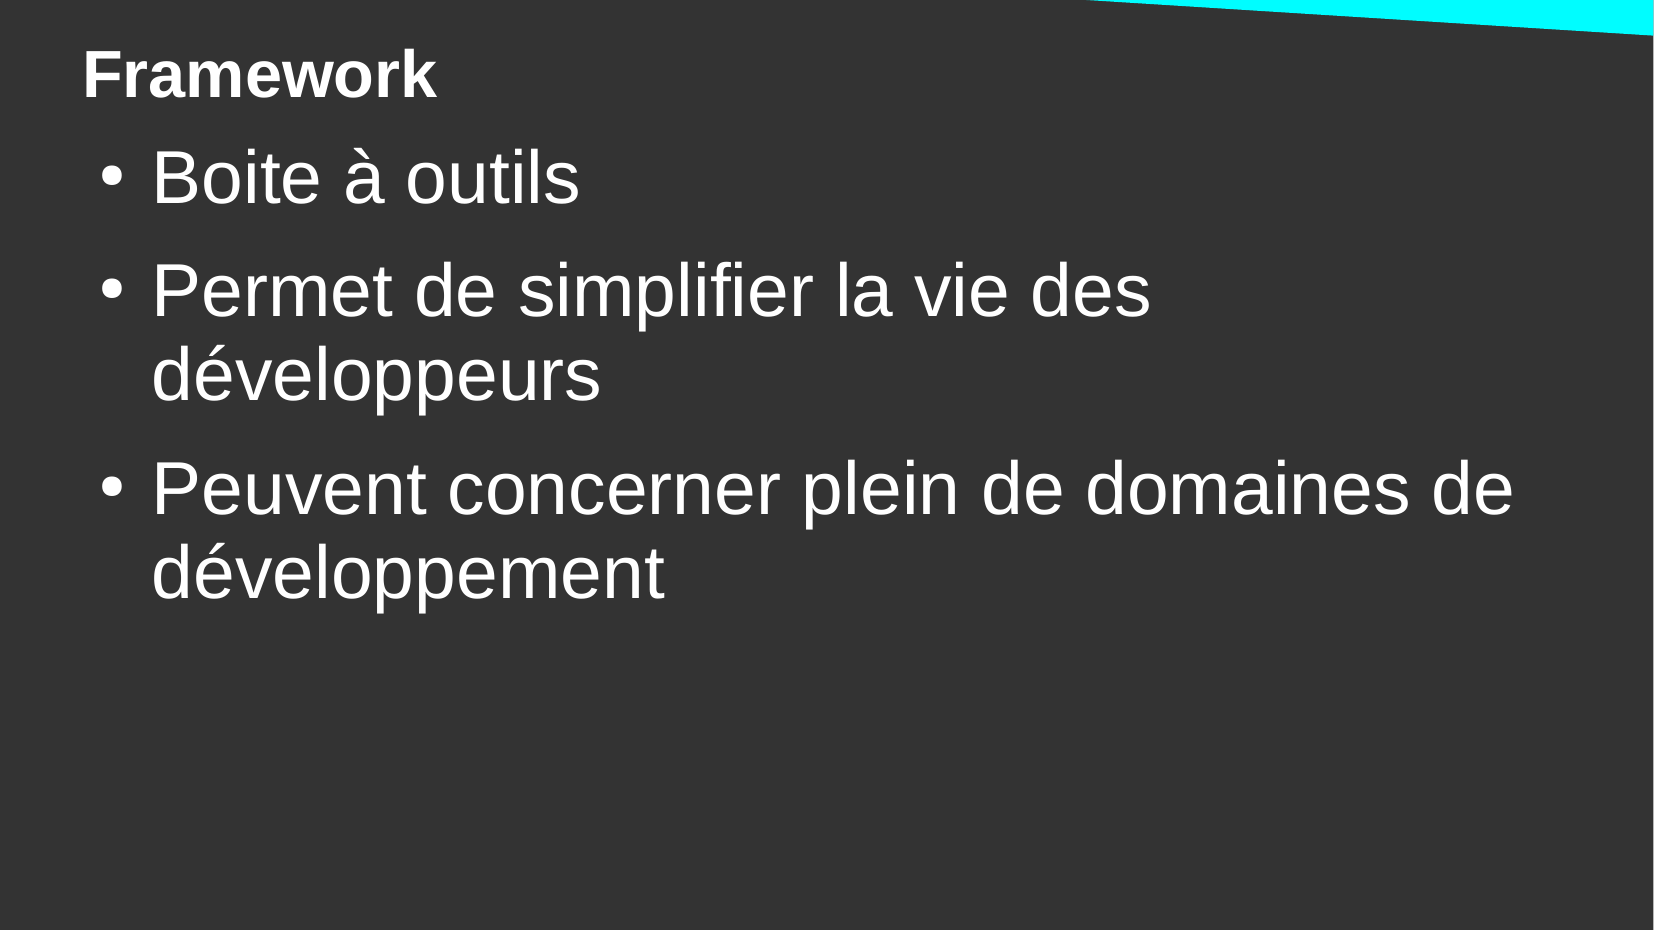

# Framework
Boite à outils
Permet de simplifier la vie des développeurs
Peuvent concerner plein de domaines de développement